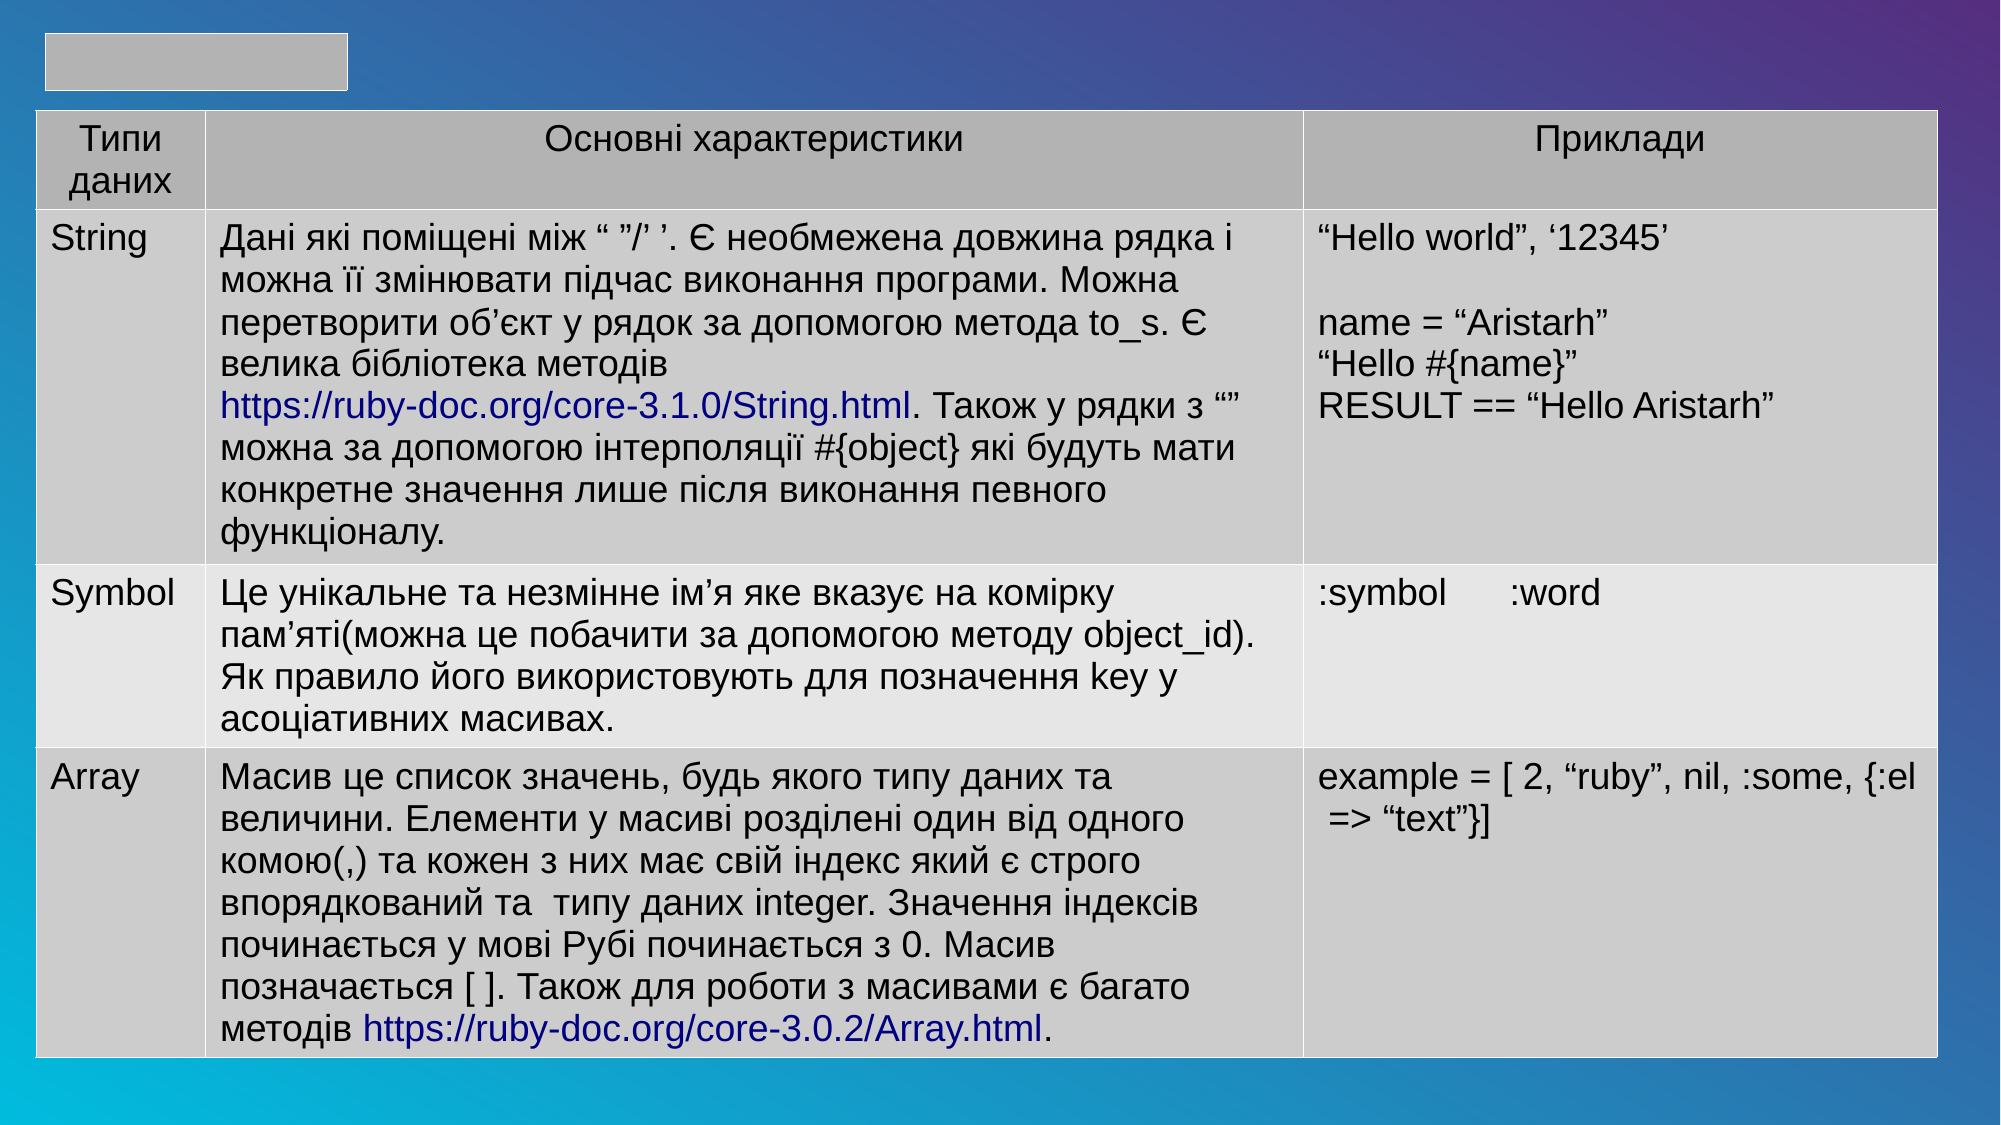

| |
| --- |
| Типи даних | Основні характеристики | Приклади |
| --- | --- | --- |
| String | Дані які поміщені між “ ”/’ ’. Є необмежена довжина рядка і можна її змінювати підчас виконання програми. Можна перетворити об’єкт у рядок за допомогою метода to\_s. Є велика бібліотека методів https://ruby-doc.org/core-3.1.0/String.html. Також у рядки з “” можна за допомогою інтерполяції #{object} які будуть мати конкретне значення лише після виконання певного функціоналу. | “Hello world”, ‘12345’ name = “Aristarh” “Hello #{name}” RESULT == “Hello Aristarh” |
| Symbol | Це унікальне та незмінне ім’я яке вказує на комірку пам’яті(можна це побачити за допомогою методу object\_id). Як правило його використовують для позначення key у асоціативних масивах. | :symbol :word |
| Array | Масив це список значень, будь якого типу даних та величини. Елементи у масиві розділені один від одного комою(,) та кожен з них має свій індекс який є строго впорядкований та типу даних integer. Значення індексів починається у мові Рубі починається з 0. Масив позначається [ ]. Також для роботи з масивами є багато методів https://ruby-doc.org/core-3.0.2/Array.html. | example = [ 2, “ruby”, nil, :some, {:el => “text”}] |